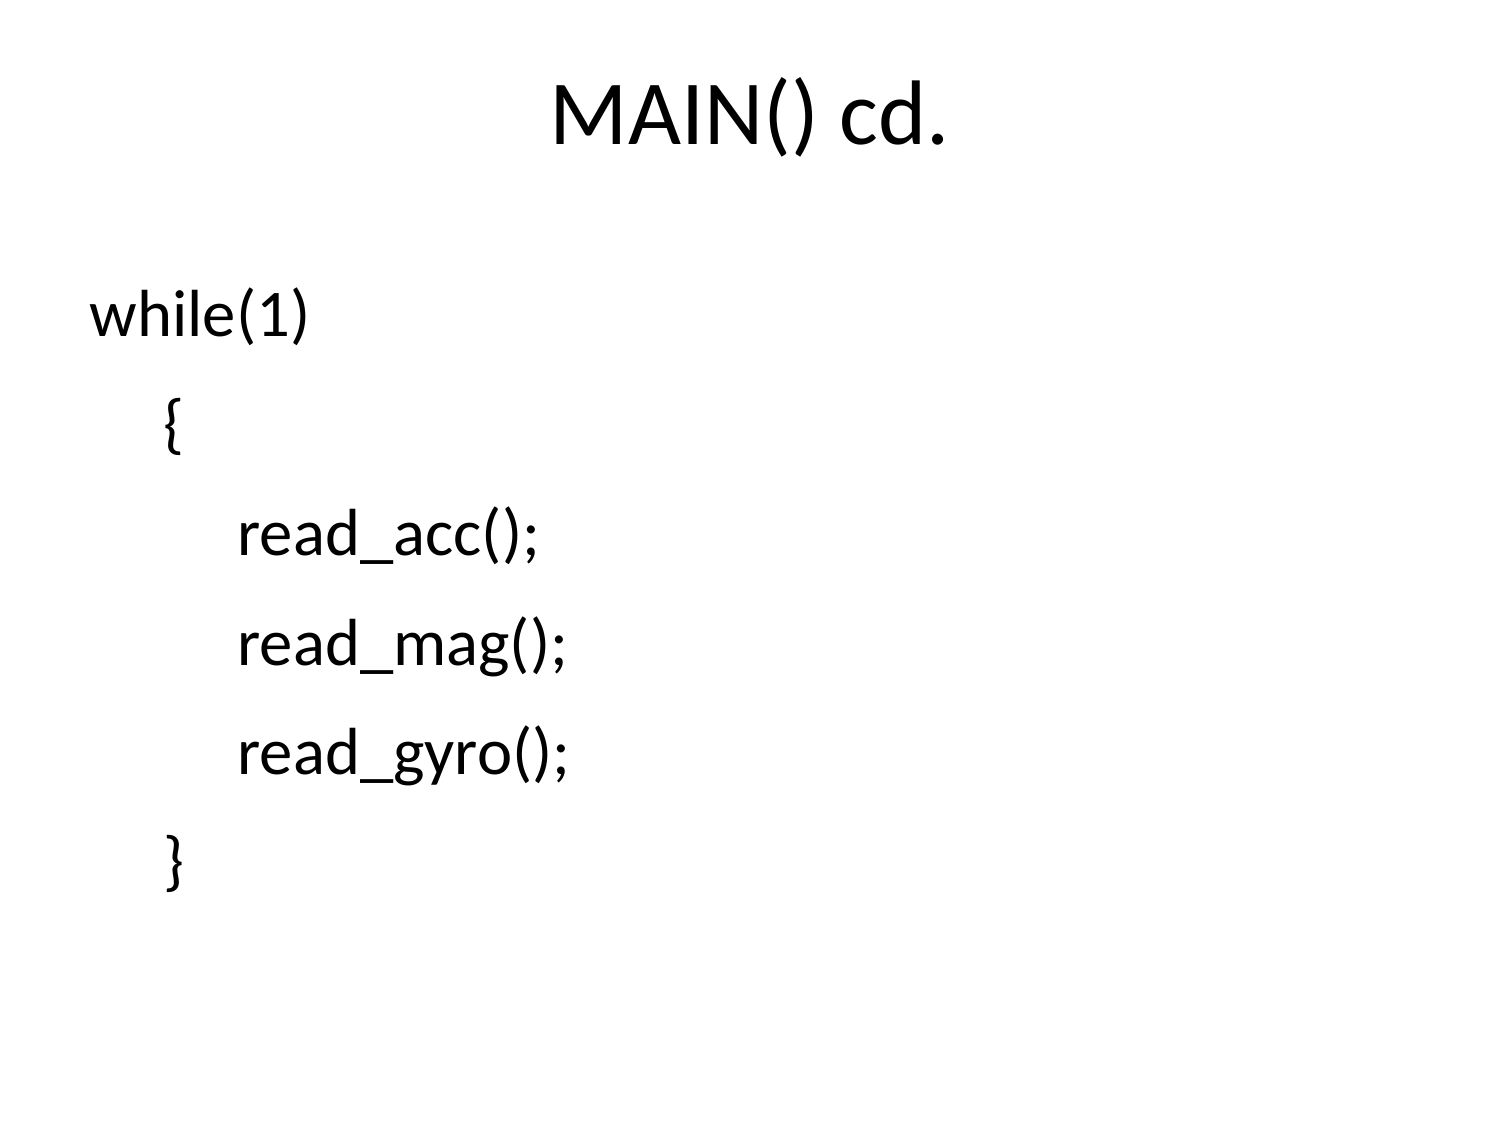

# MAIN() cd.
while(1)
	{
		read_acc();
		read_mag();
		read_gyro();
	}